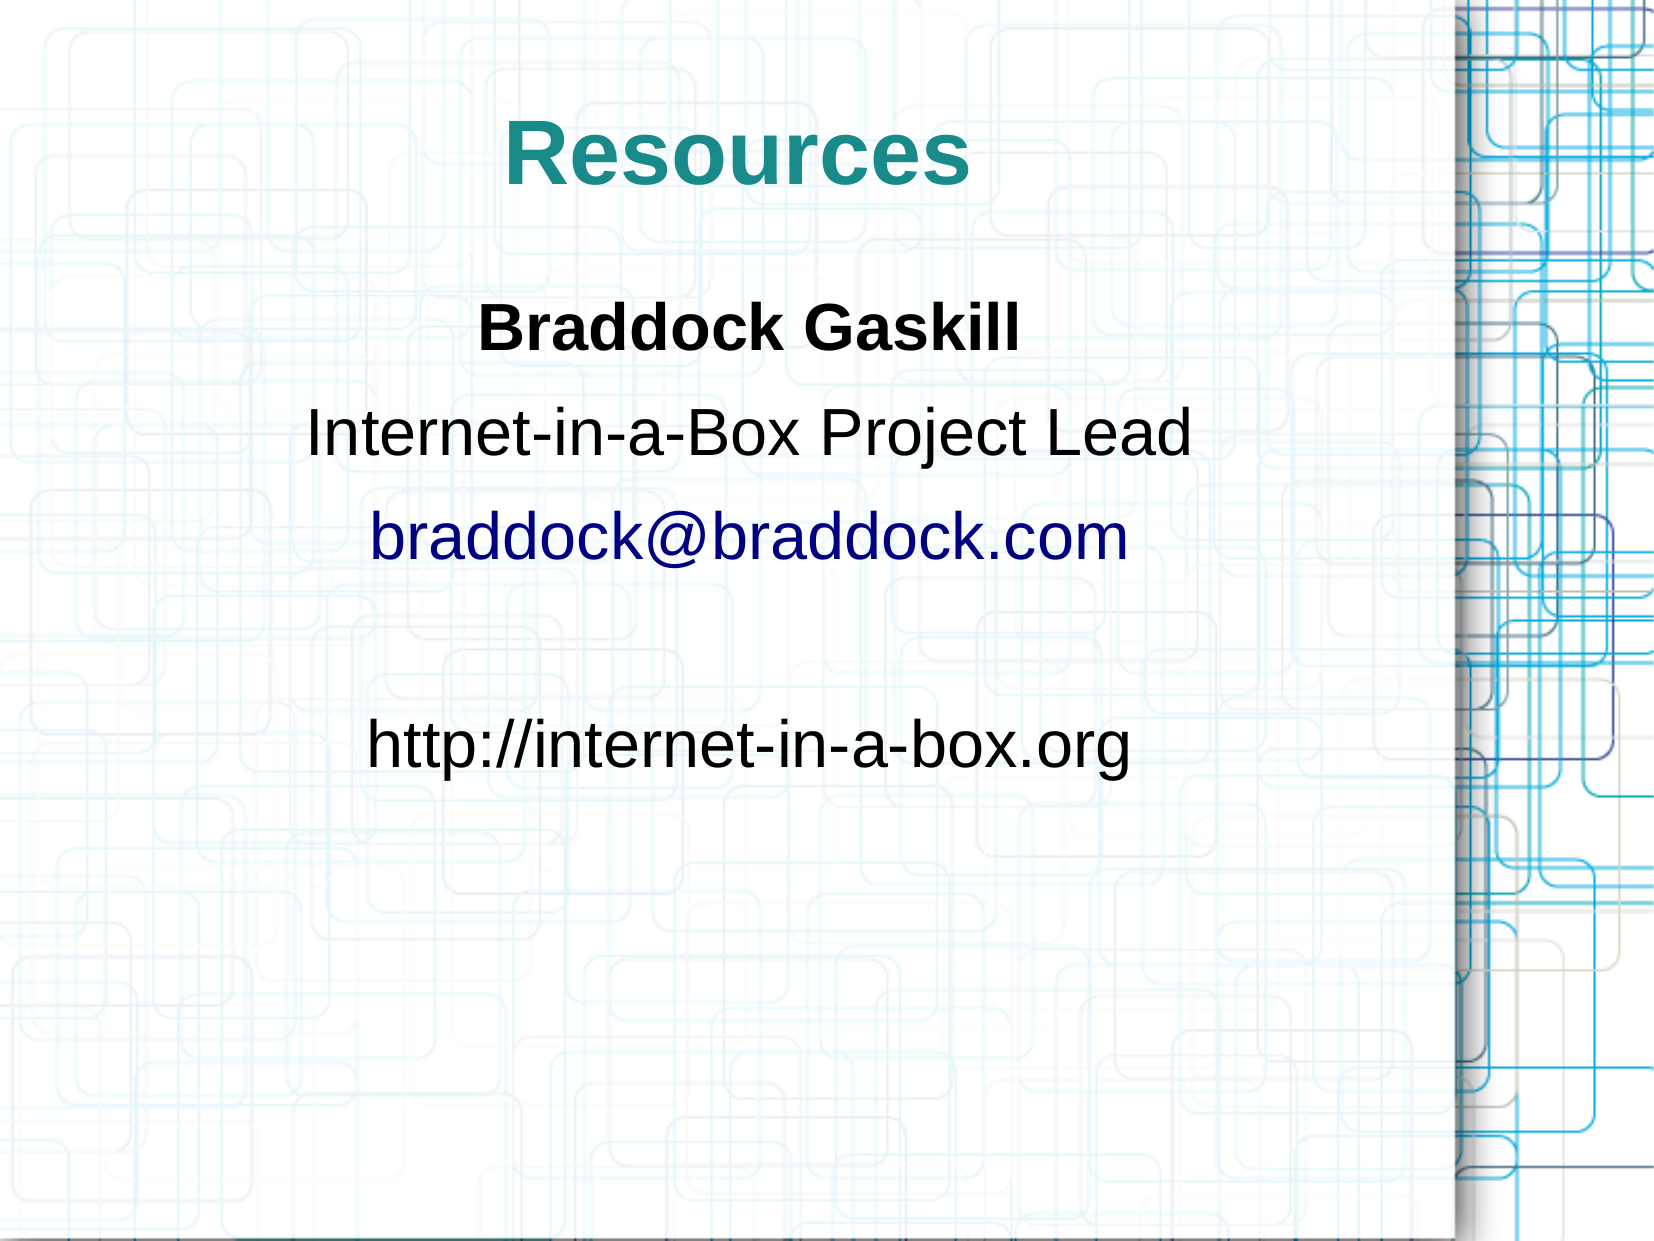

# Resources
Braddock Gaskill
Internet-in-a-Box Project Lead
braddock@braddock.com
http://internet-in-a-box.org